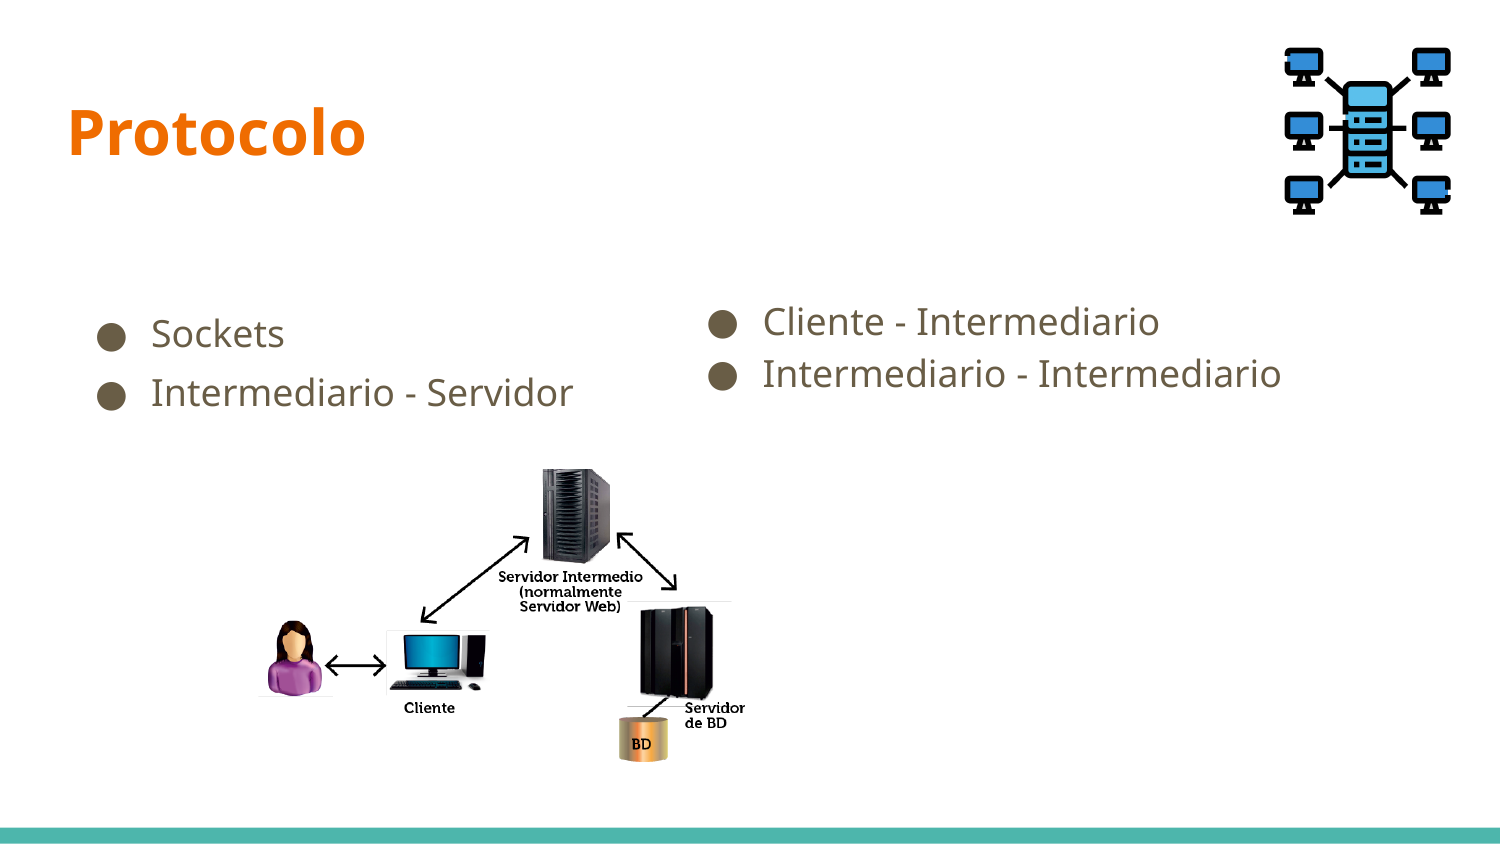

# Protocolo
Cliente - Intermediario
Intermediario - Intermediario
Sockets
Intermediario - Servidor